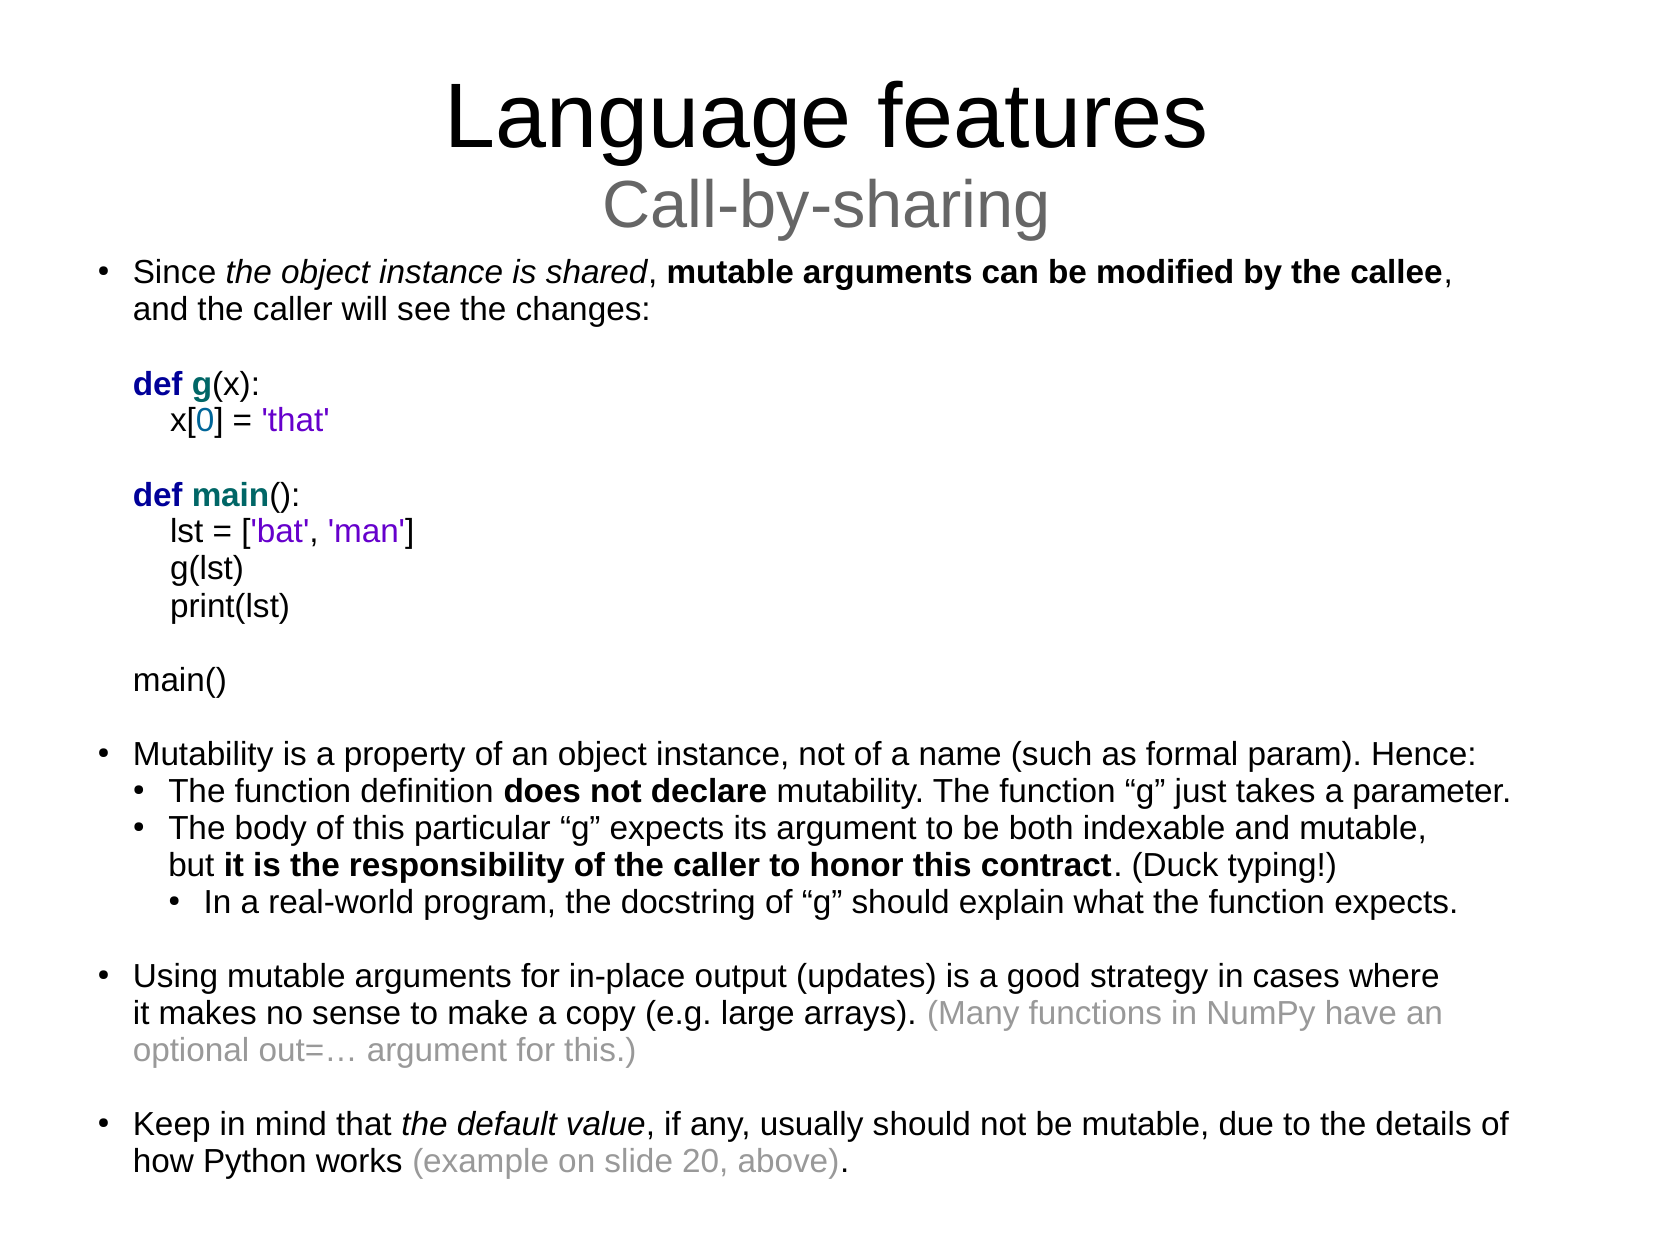

# Language features Call-by-sharing
Since the object instance is shared, mutable arguments can be modified by the callee,
and the caller will see the changes:
def g(x):
 x[0] = 'that'
def main():
 lst = ['bat', 'man']
 g(lst)
 print(lst)
main()
Mutability is a property of an object instance, not of a name (such as formal param). Hence:
The function definition does not declare mutability. The function “g” just takes a parameter.
The body of this particular “g” expects its argument to be both indexable and mutable,
but it is the responsibility of the caller to honor this contract. (Duck typing!)
In a real-world program, the docstring of “g” should explain what the function expects.
Using mutable arguments for in-place output (updates) is a good strategy in cases where
it makes no sense to make a copy (e.g. large arrays). (Many functions in NumPy have an optional out=… argument for this.)
Keep in mind that the default value, if any, usually should not be mutable, due to the details of how Python works (example on slide 20, above).